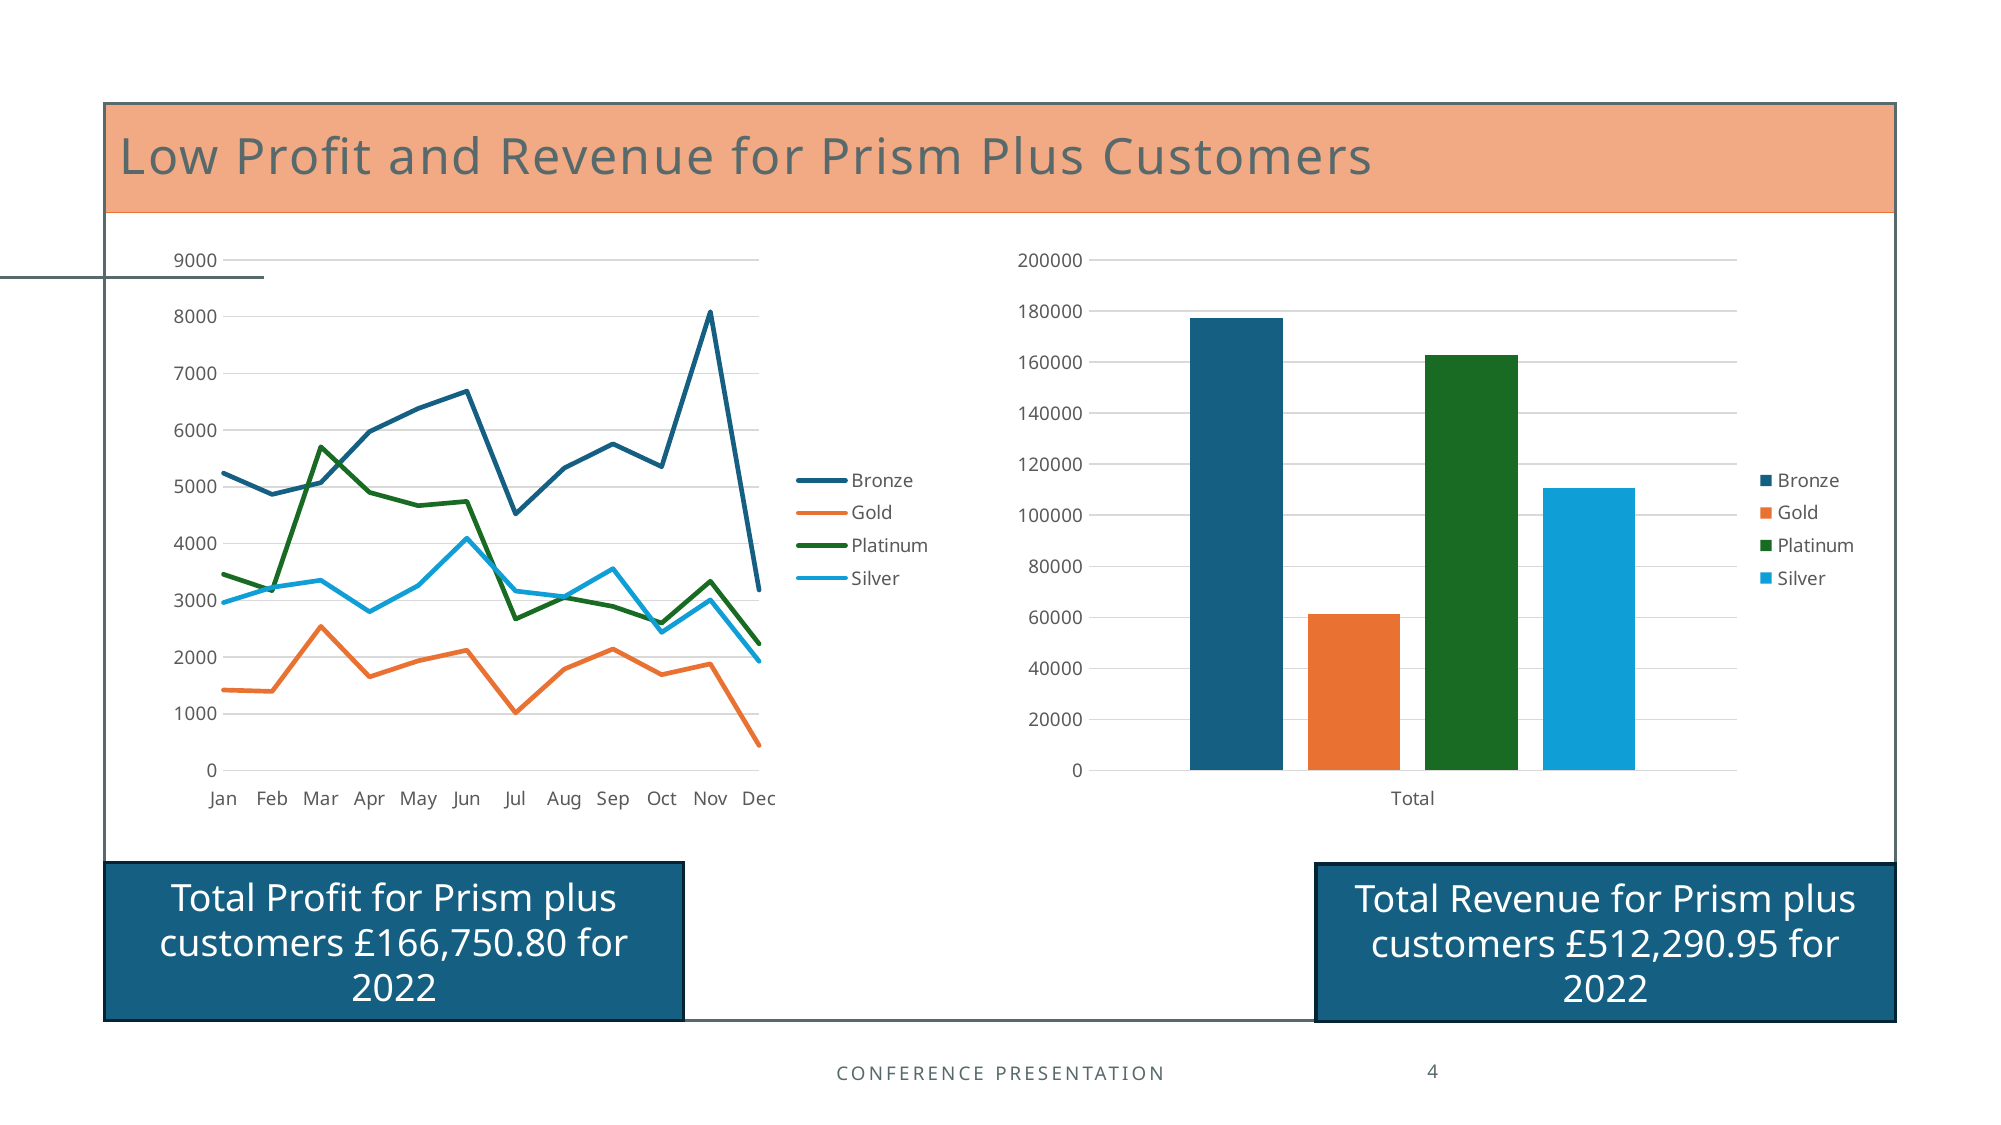

# Low Profit and Revenue for Prism Plus Customers
### Chart
| Category | Bronze | Gold | Platinum | Silver |
|---|---|---|---|---|
| Jan | 5241.35 | 1419.05 | 3458.6 | 2959.05 |
| Feb | 4866.55 | 1393.55 | 3170.7 | 3228.4 |
| Mar | 5073.7 | 2541.35 | 5705.85 | 3354.2 |
| Apr | 5973.95 | 1650.15 | 4901.94999999999 | 2798.35 |
| May | 6382.1 | 1933.3 | 4668.05 | 3260.55 |
| Jun | 6687.55 | 2120.25 | 4744.45 | 4095.05 |
| Jul | 4522.9 | 1014.4 | 2669.45 | 3163.2 |
| Aug | 5331.7 | 1787.6 | 3052.65 | 3062.65 |
| Sep | 5758.4 | 2141.95 | 2891.45 | 3557.75 |
| Oct | 5356.0 | 1687.85 | 2597.9 | 2434.7 |
| Nov | 8088.4 | 1879.5 | 3336.35 | 3007.35 |
| Dec | 3182.3 | 441.2 | 2232.6 | 1924.5 |
### Chart
| Category | Bronze | Gold | Platinum | Silver |
|---|---|---|---|---|
| Total | 177403.64 | 61420.33 | 162892.06 | 110574.92 |Total Profit for Prism plus customers £166,750.80 for 2022
Total Revenue for Prism plus customers £512,290.95 for 2022
8/05/20XX
Conference Presentation